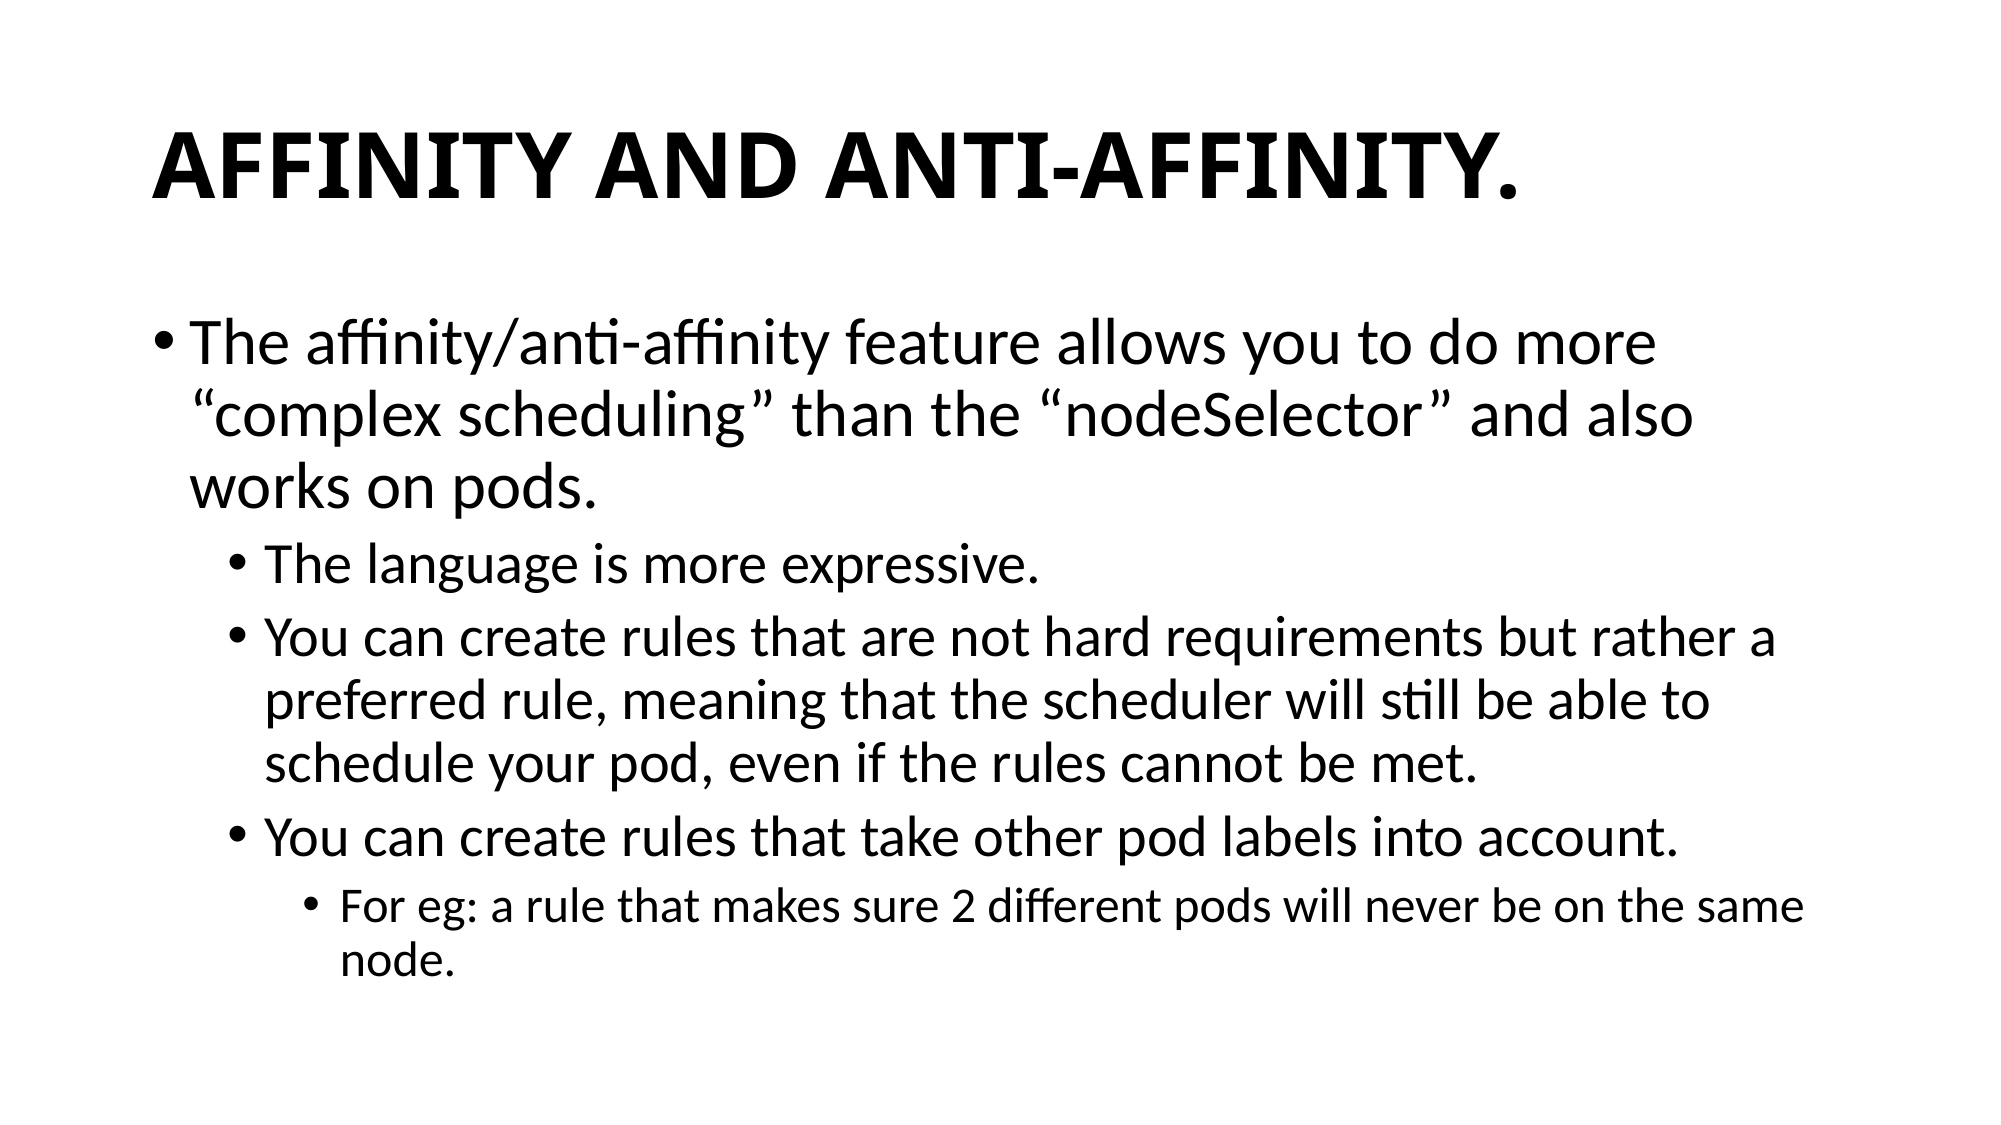

# AFFINITY AND ANTI-AFFINITY.
The affinity/anti-affinity feature allows you to do more “complex scheduling” than the “nodeSelector” and also works on pods.
The language is more expressive.
You can create rules that are not hard requirements but rather a preferred rule, meaning that the scheduler will still be able to schedule your pod, even if the rules cannot be met.
You can create rules that take other pod labels into account.
For eg: a rule that makes sure 2 different pods will never be on the same node.